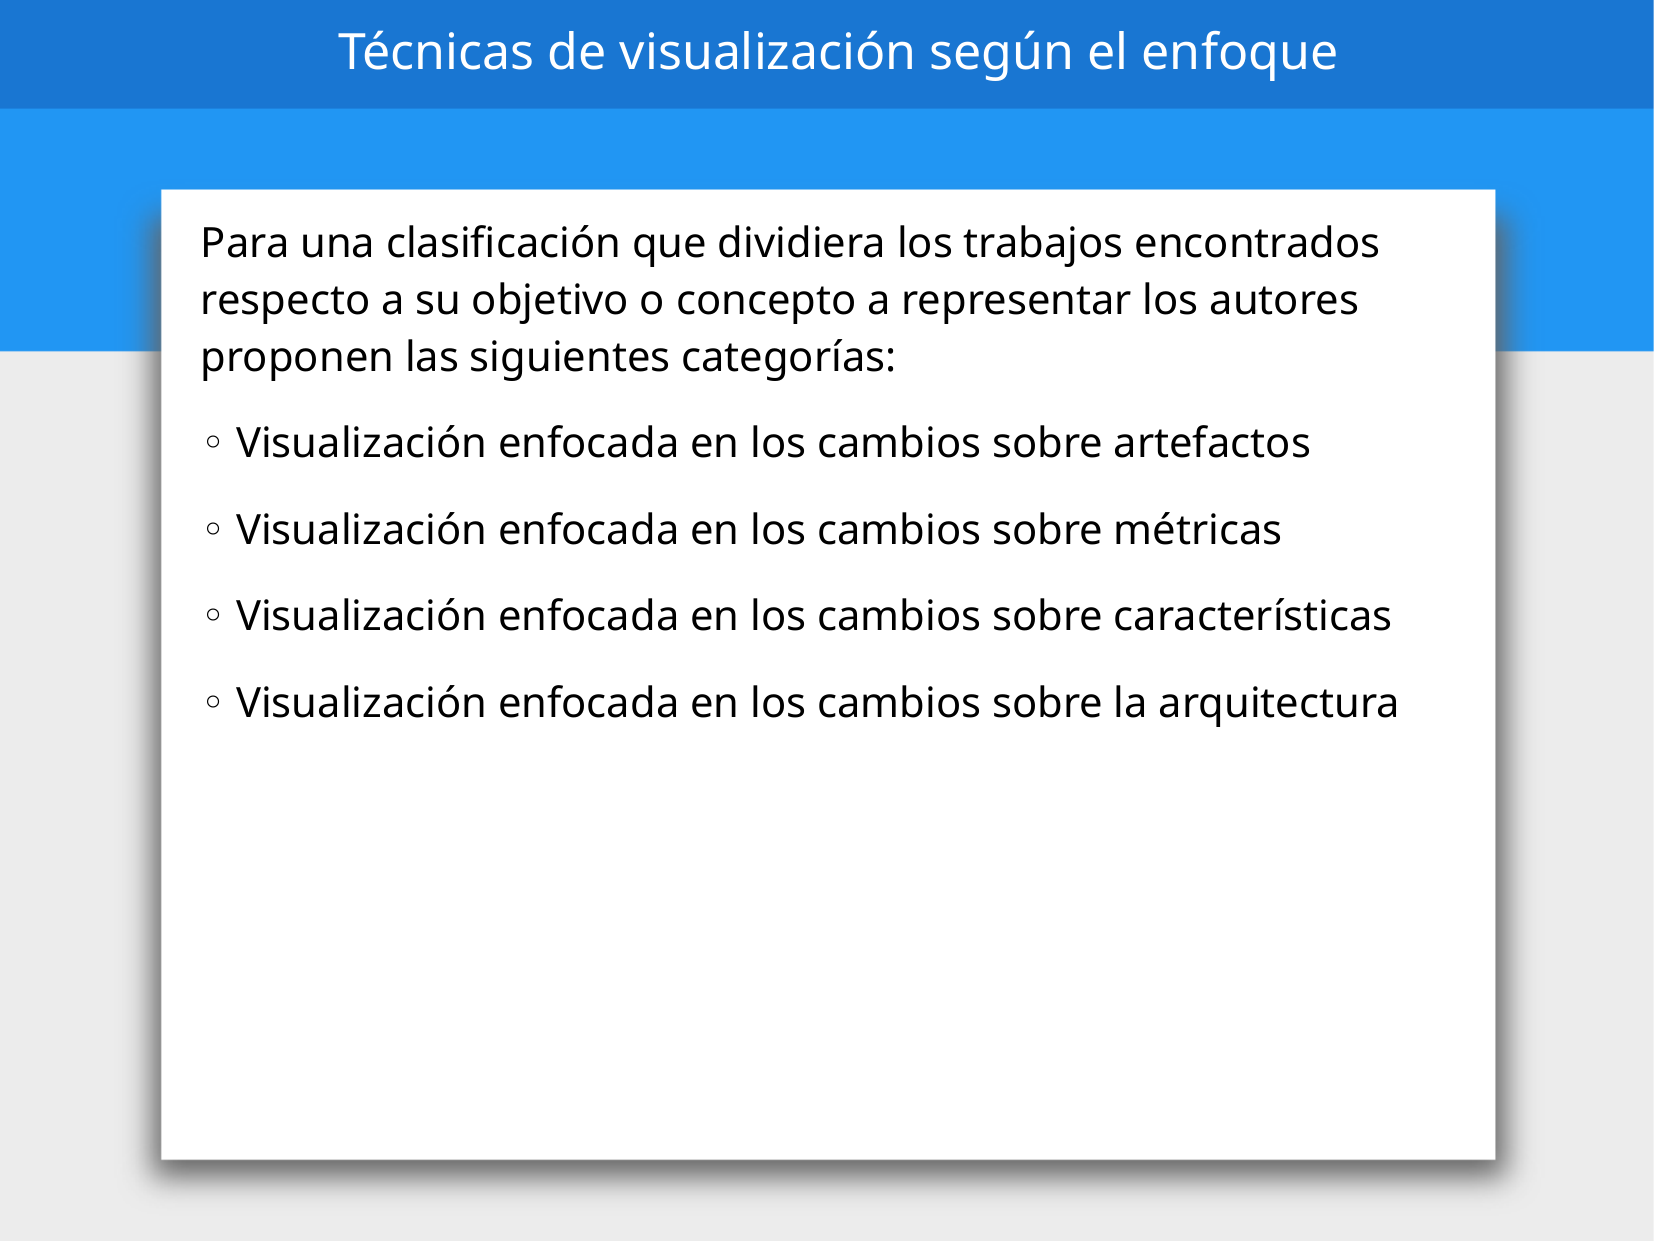

Técnicas de visualización según el enfoque
# Para una clasificación que dividiera los trabajos encontrados respecto a su objetivo o concepto a representar los autores proponen las siguientes categorías:
◦ Visualización enfocada en los cambios sobre artefactos
◦ Visualización enfocada en los cambios sobre métricas
◦ Visualización enfocada en los cambios sobre características
◦ Visualización enfocada en los cambios sobre la arquitectura